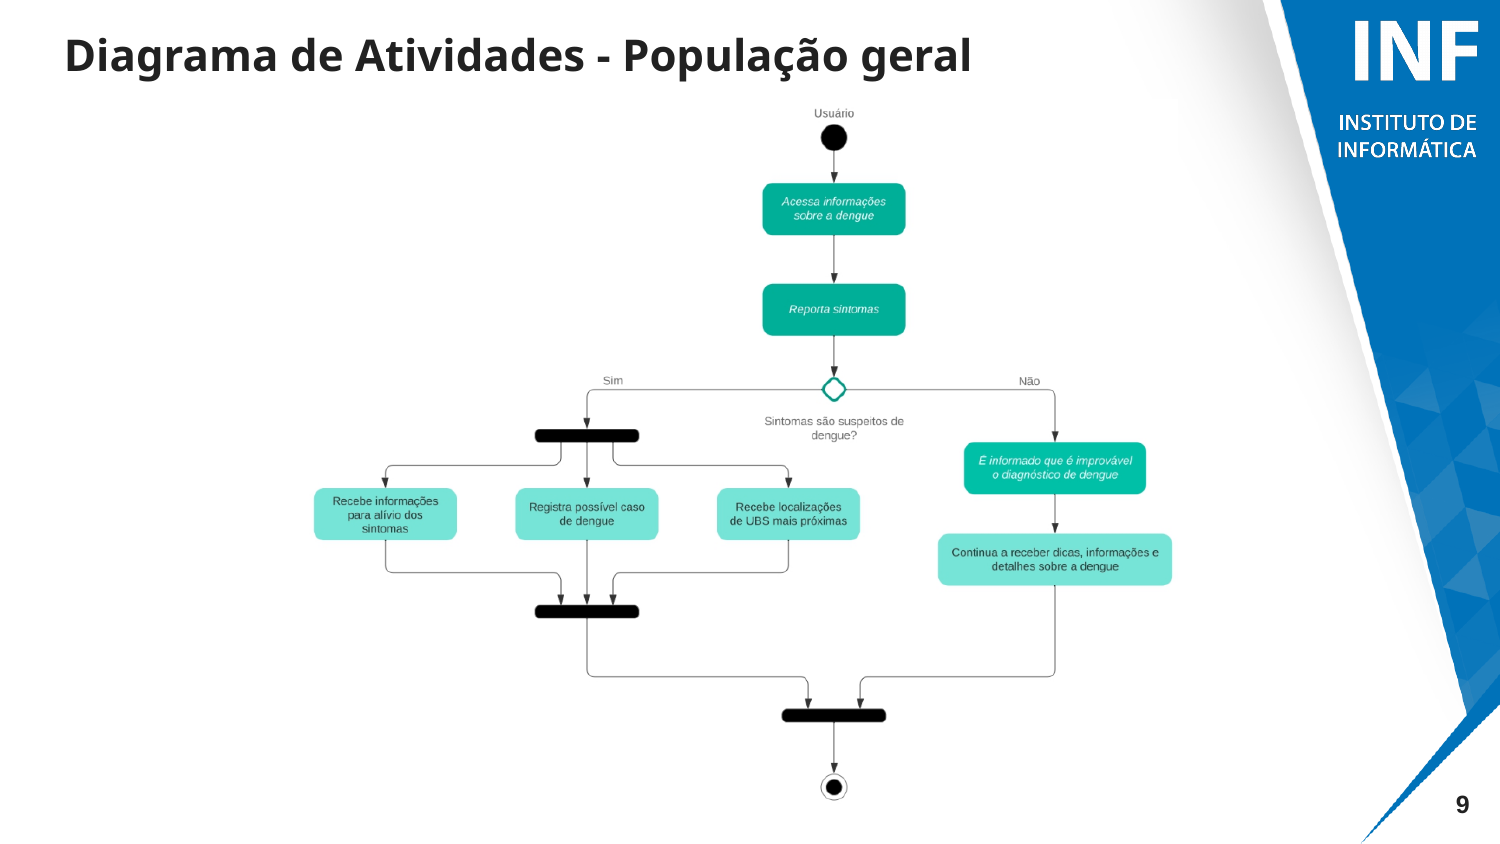

# Diagrama de Atividades - População geral